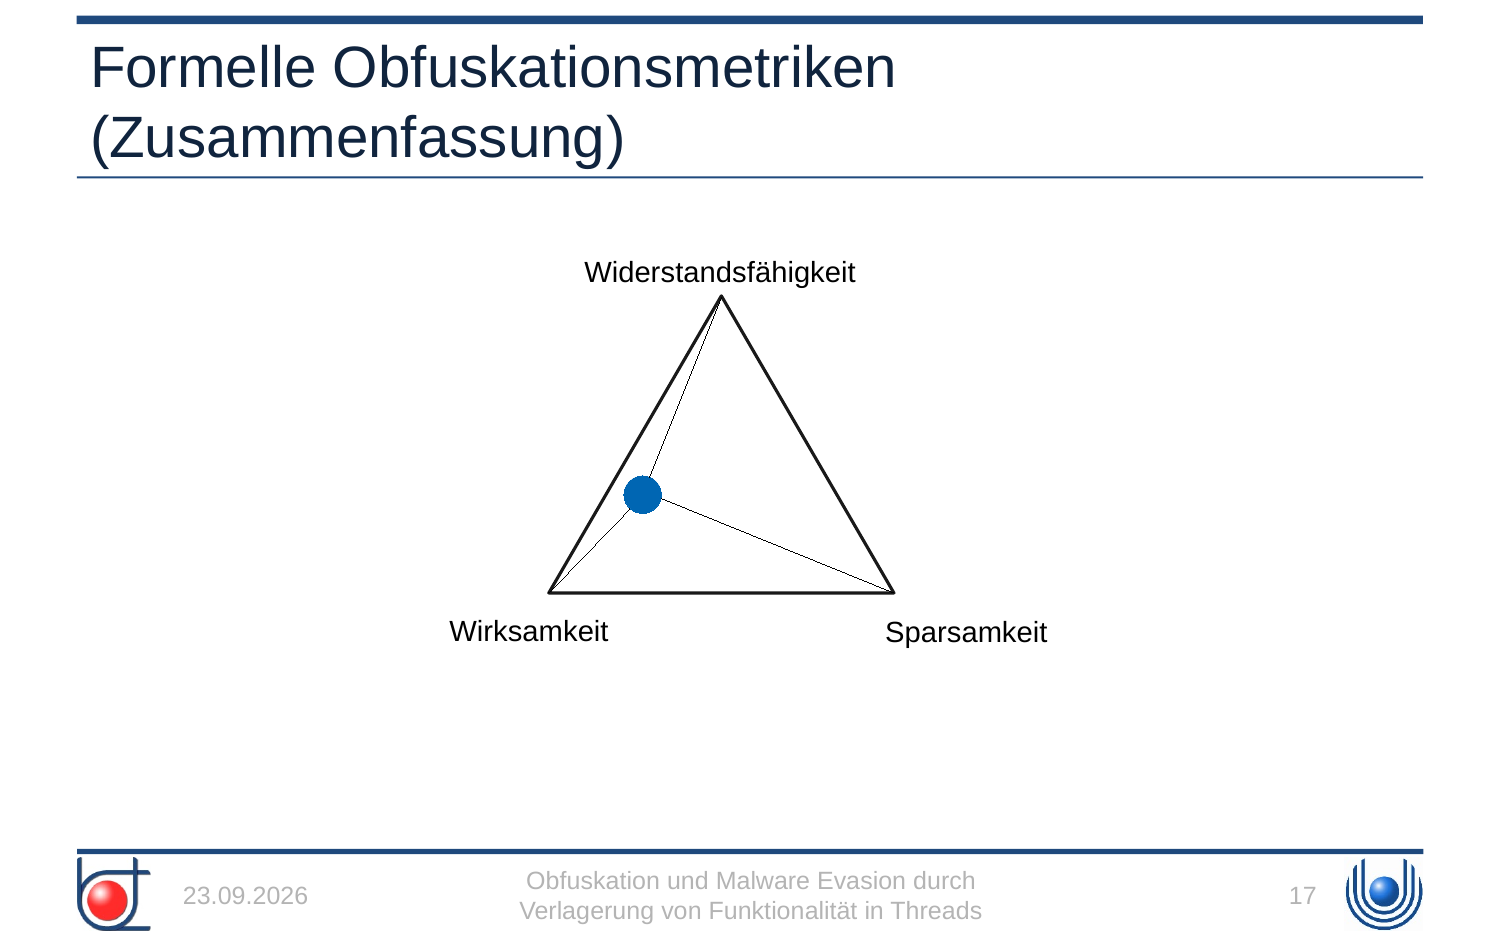

# Formelle Obfuskationsmetriken (Zusammenfassung)
Widerstandsfähigkeit
Wirksamkeit
Sparsamkeit
Obfuskation und Malware Evasion durch Verlagerung von Funktionalität in Threads